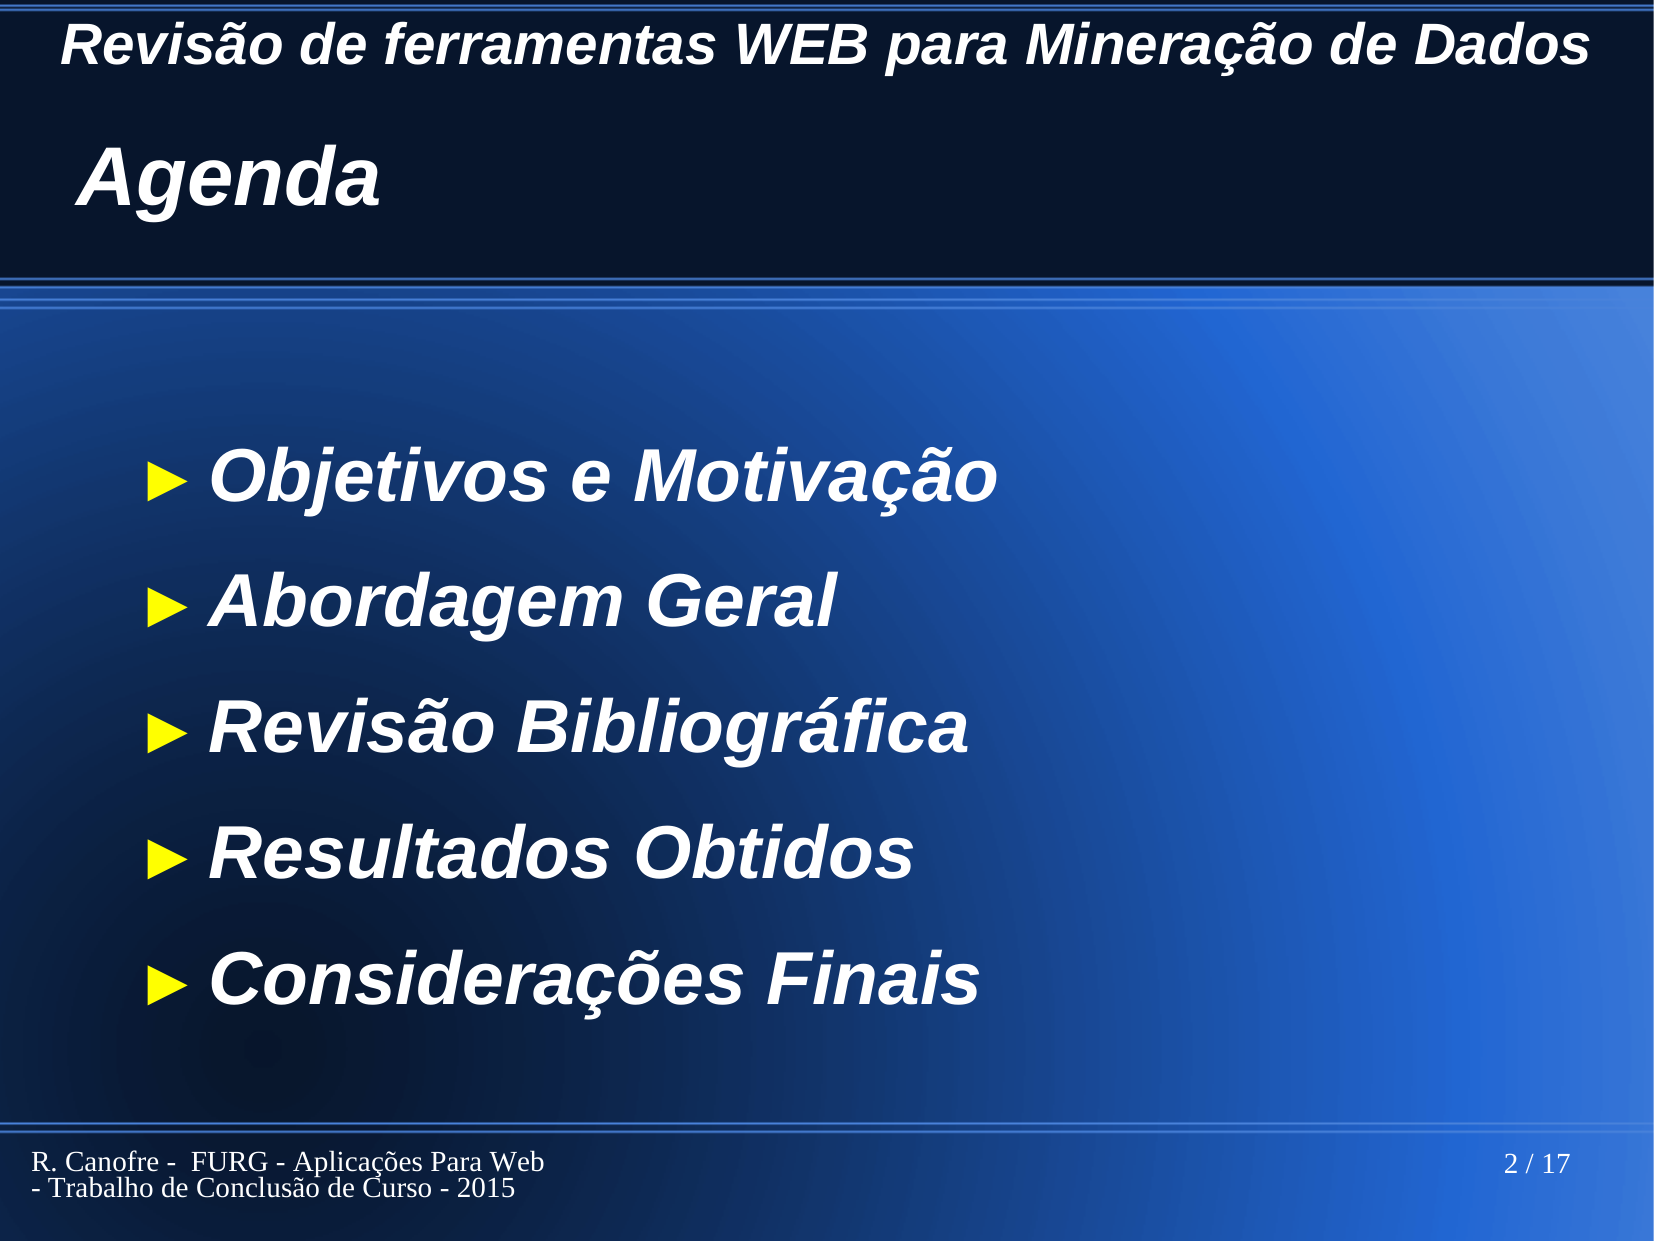

# Revisão de ferramentas WEB para Mineração de Dados
Agenda
 Objetivos e Motivação
 Abordagem Geral
 Revisão Bibliográfica
 Resultados Obtidos
 Considerações Finais
R. Canofre - FURG - Aplicações Para Web - Trabalho de Conclusão de Curso - 2015
2